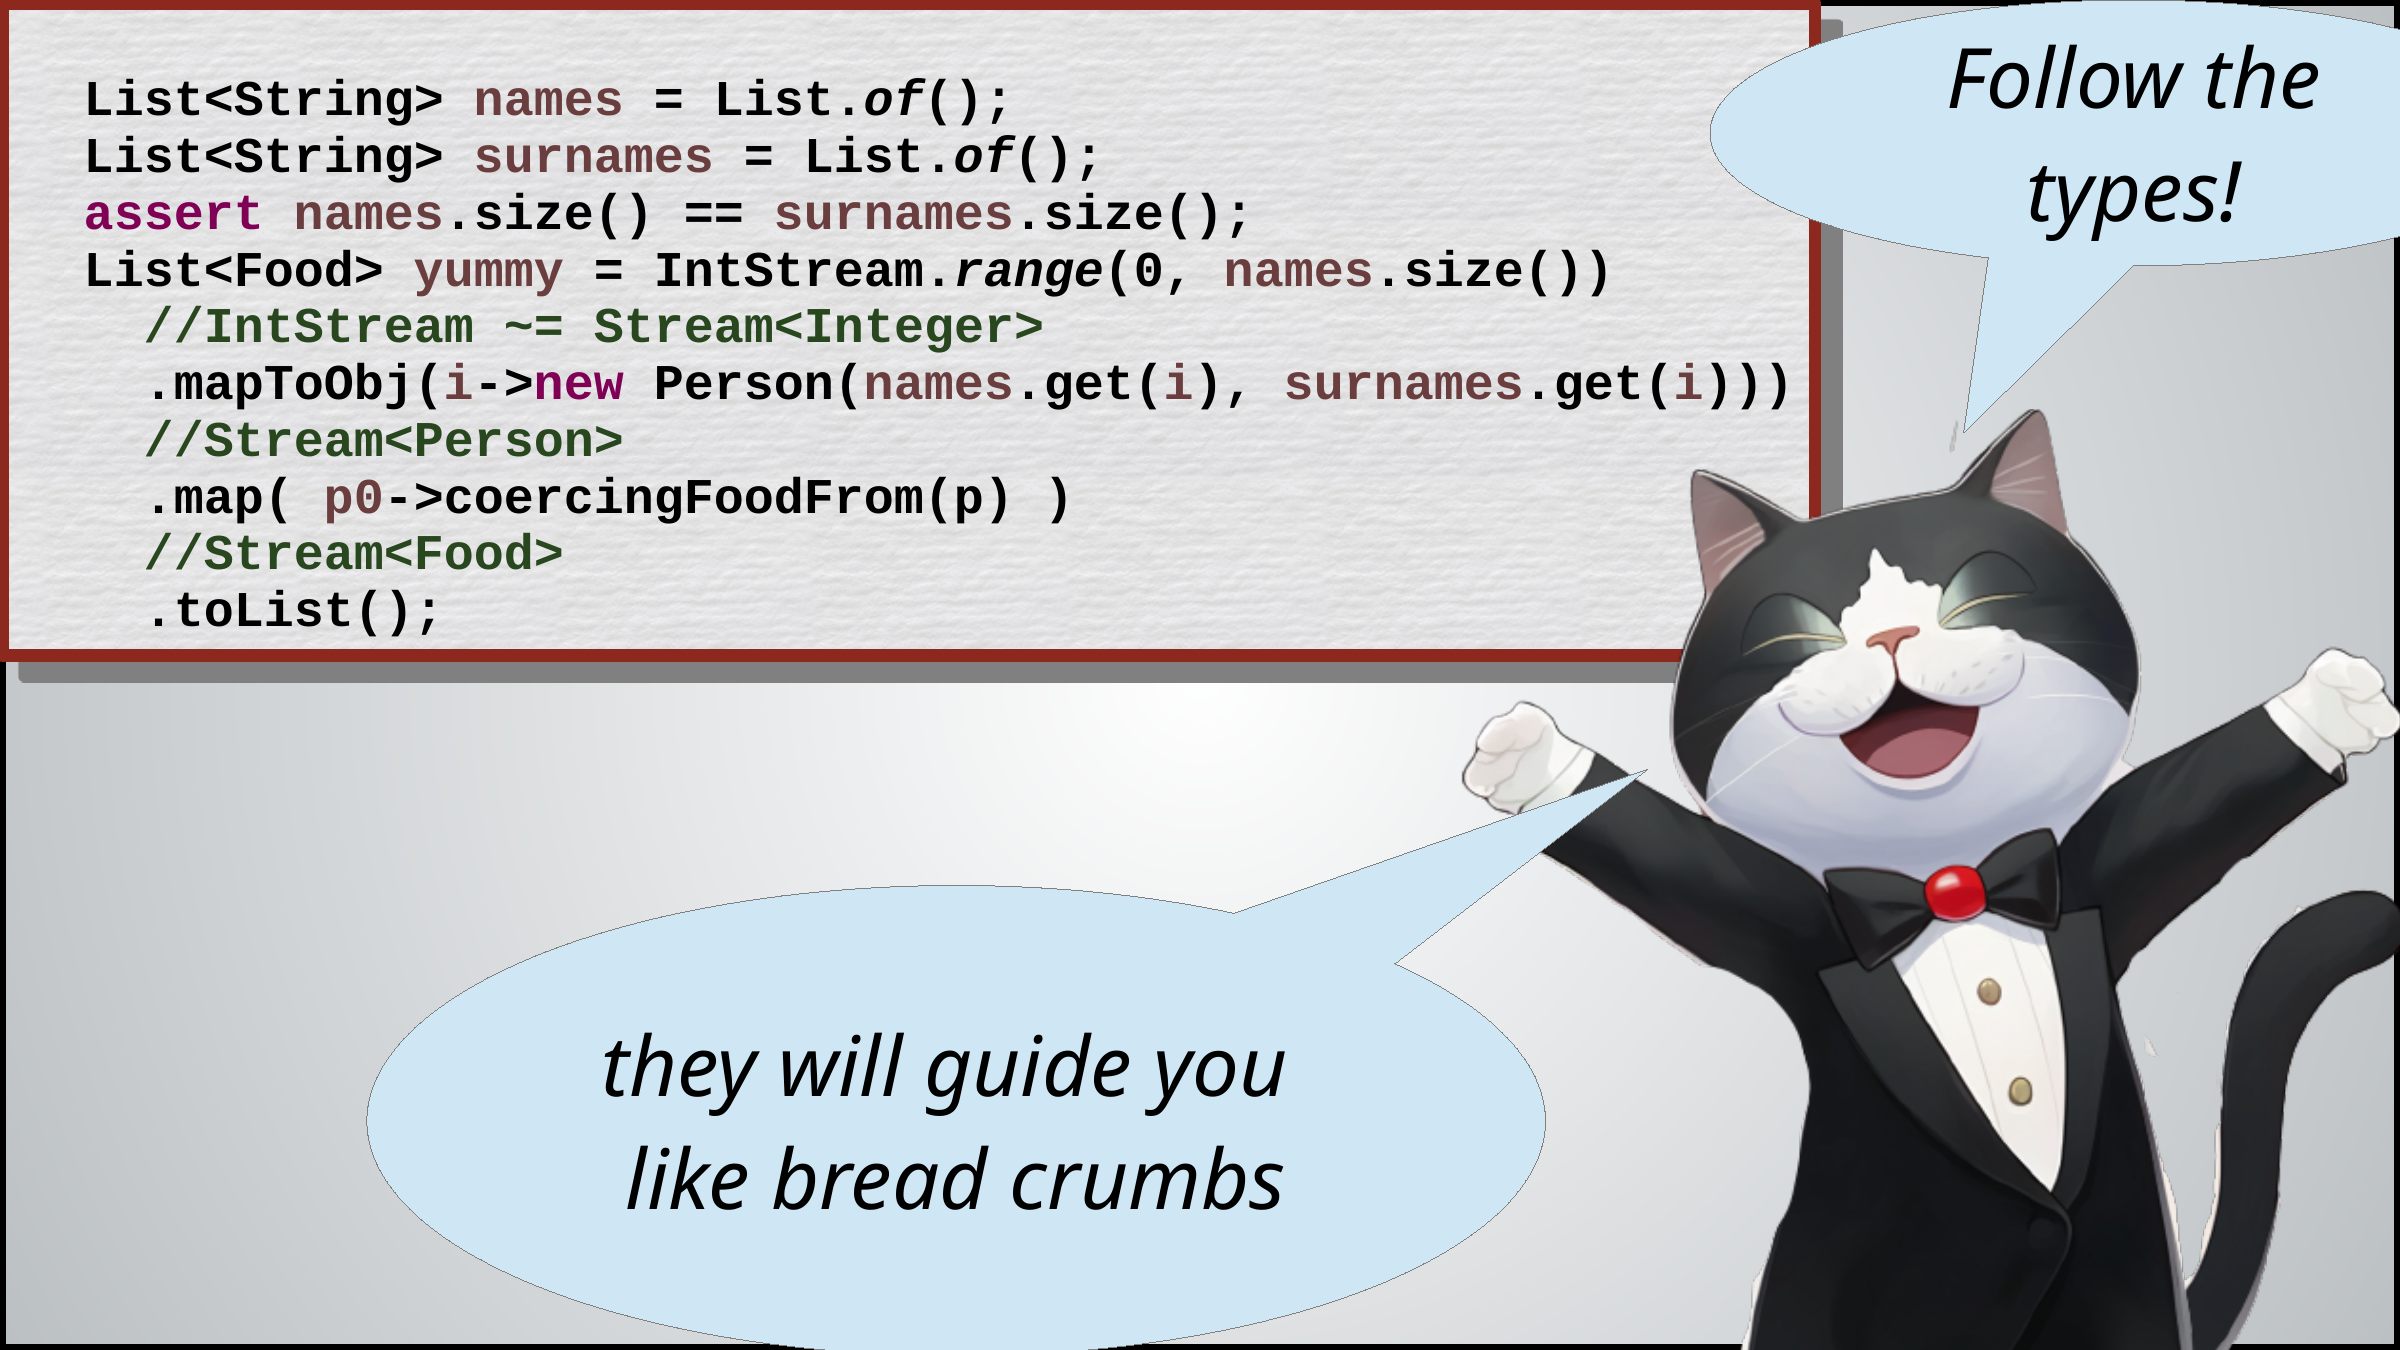

Follow the types!
 List<String> names = List.of();
 List<String> surnames = List.of();
 assert names.size() == surnames.size();
 List<Food> yummy = IntStream.range(0, names.size())
 //IntStream ~= Stream<Integer>
 .mapToObj(i->new Person(names.get(i), surnames.get(i)))
 //Stream<Person>
 .map( p0->coercingFoodFrom(p) )
 //Stream<Food>
 .toList();
they will guide you
like bread crumbs